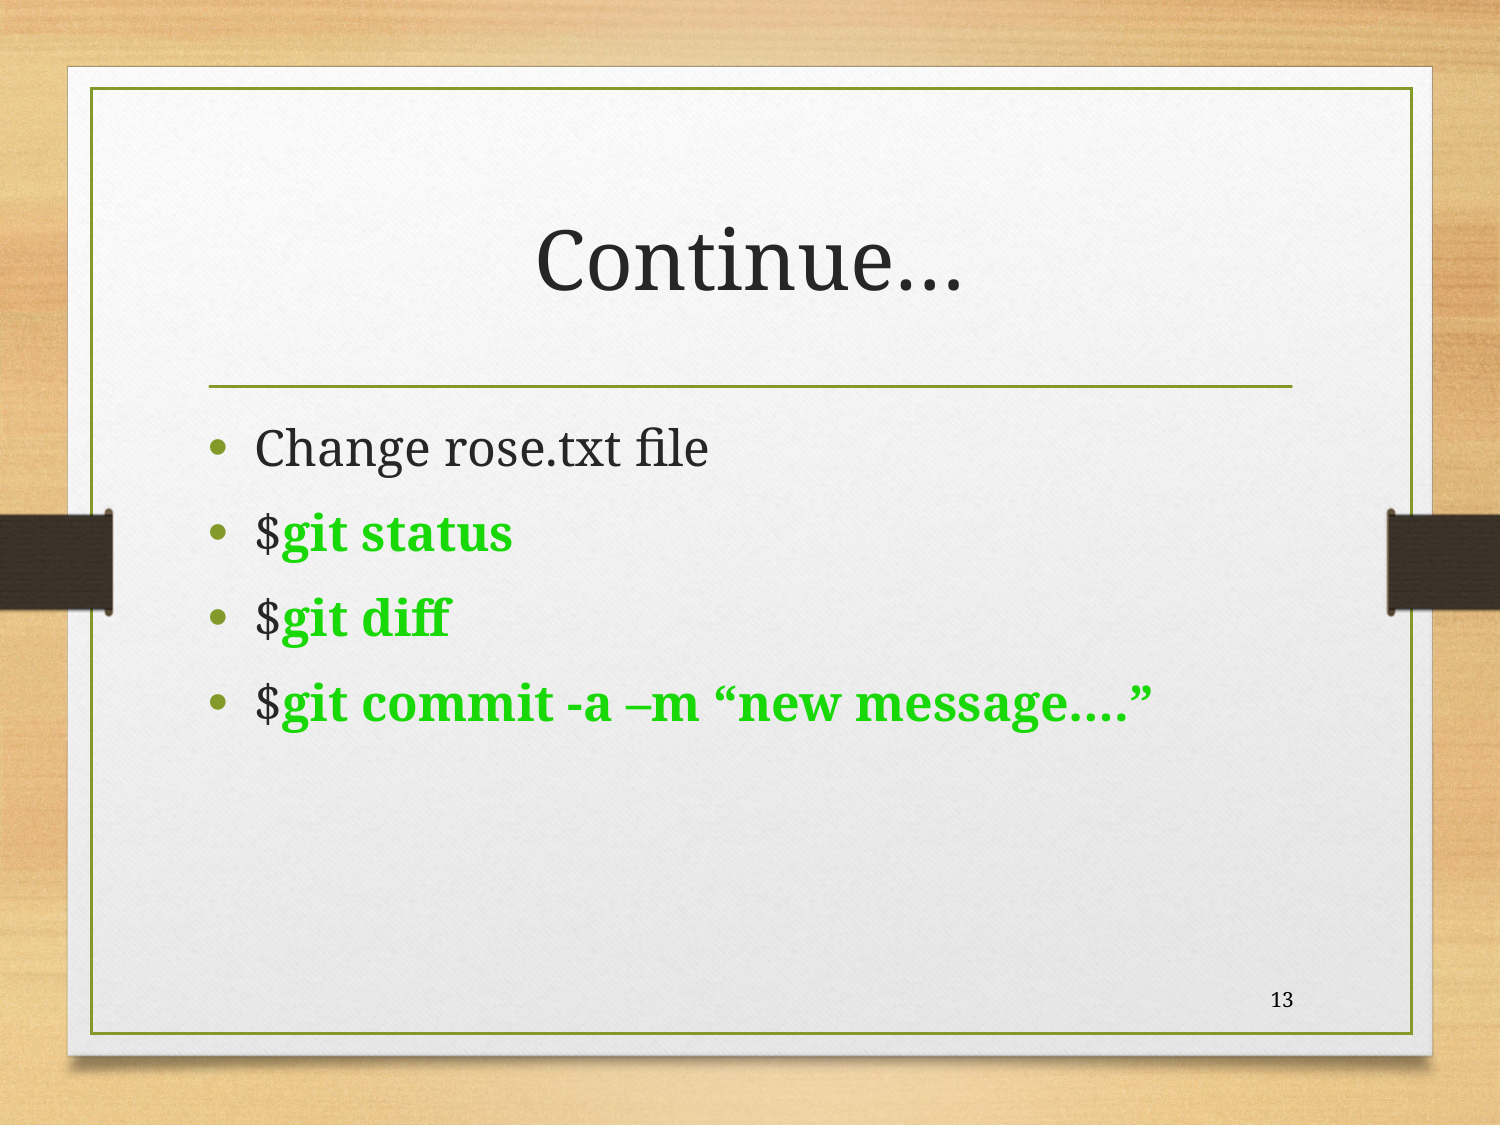

# Continue…
Change rose.txt file
$git status
$git diff
$git commit -a –m “new message….”